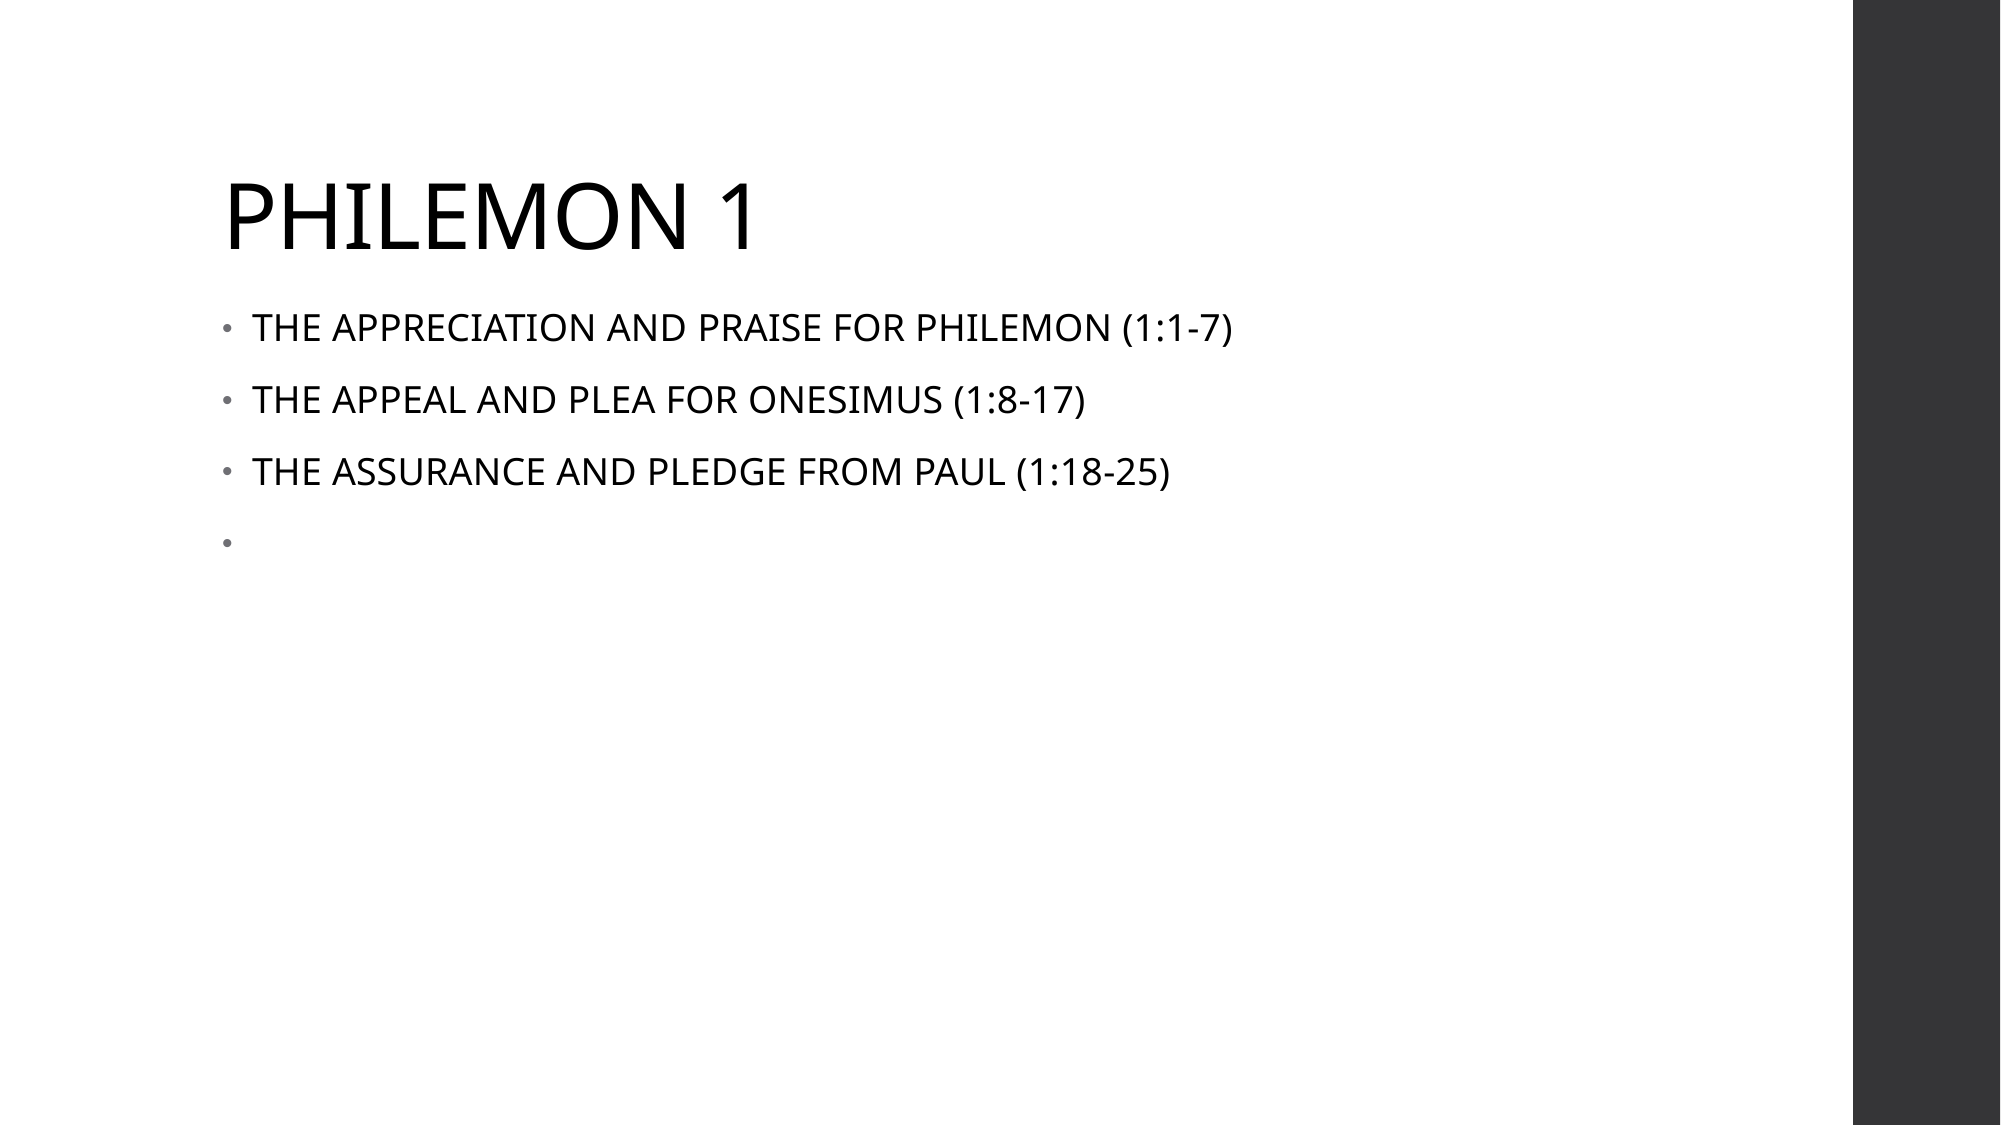

# PHILEMON 1
THE APPRECIATION AND PRAISE FOR PHILEMON (1:1-7)
THE APPEAL AND PLEA FOR ONESIMUS (1:8-17)
THE ASSURANCE AND PLEDGE FROM PAUL (1:18-25)